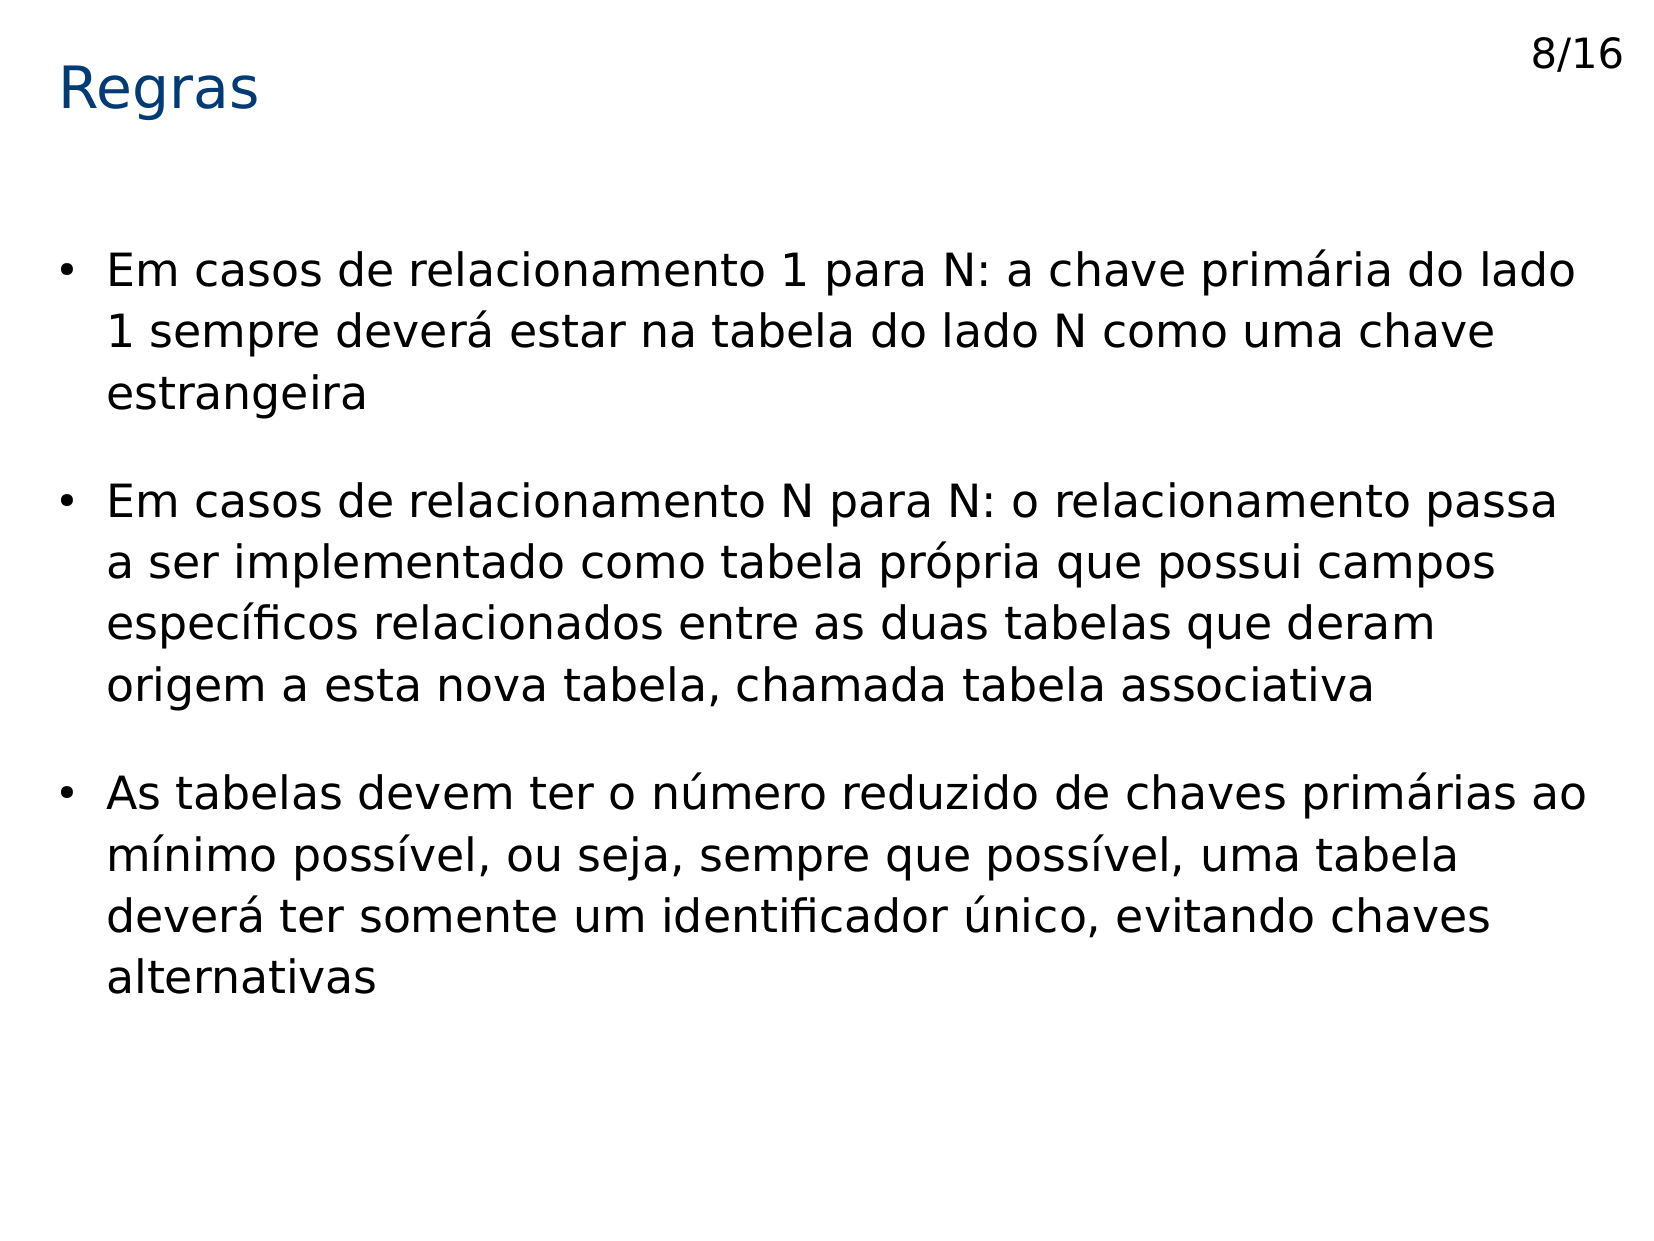

# Regras
8
Em casos de relacionamento 1 para N: a chave primária do lado 1 sempre deverá estar na tabela do lado N como uma chave estrangeira
Em casos de relacionamento N para N: o relacionamento passa a ser implementado como tabela própria que possui campos específicos relacionados entre as duas tabelas que deram origem a esta nova tabela, chamada tabela associativa
As tabelas devem ter o número reduzido de chaves primárias ao mínimo possível, ou seja, sempre que possível, uma tabela deverá ter somente um identificador único, evitando chaves alternativas